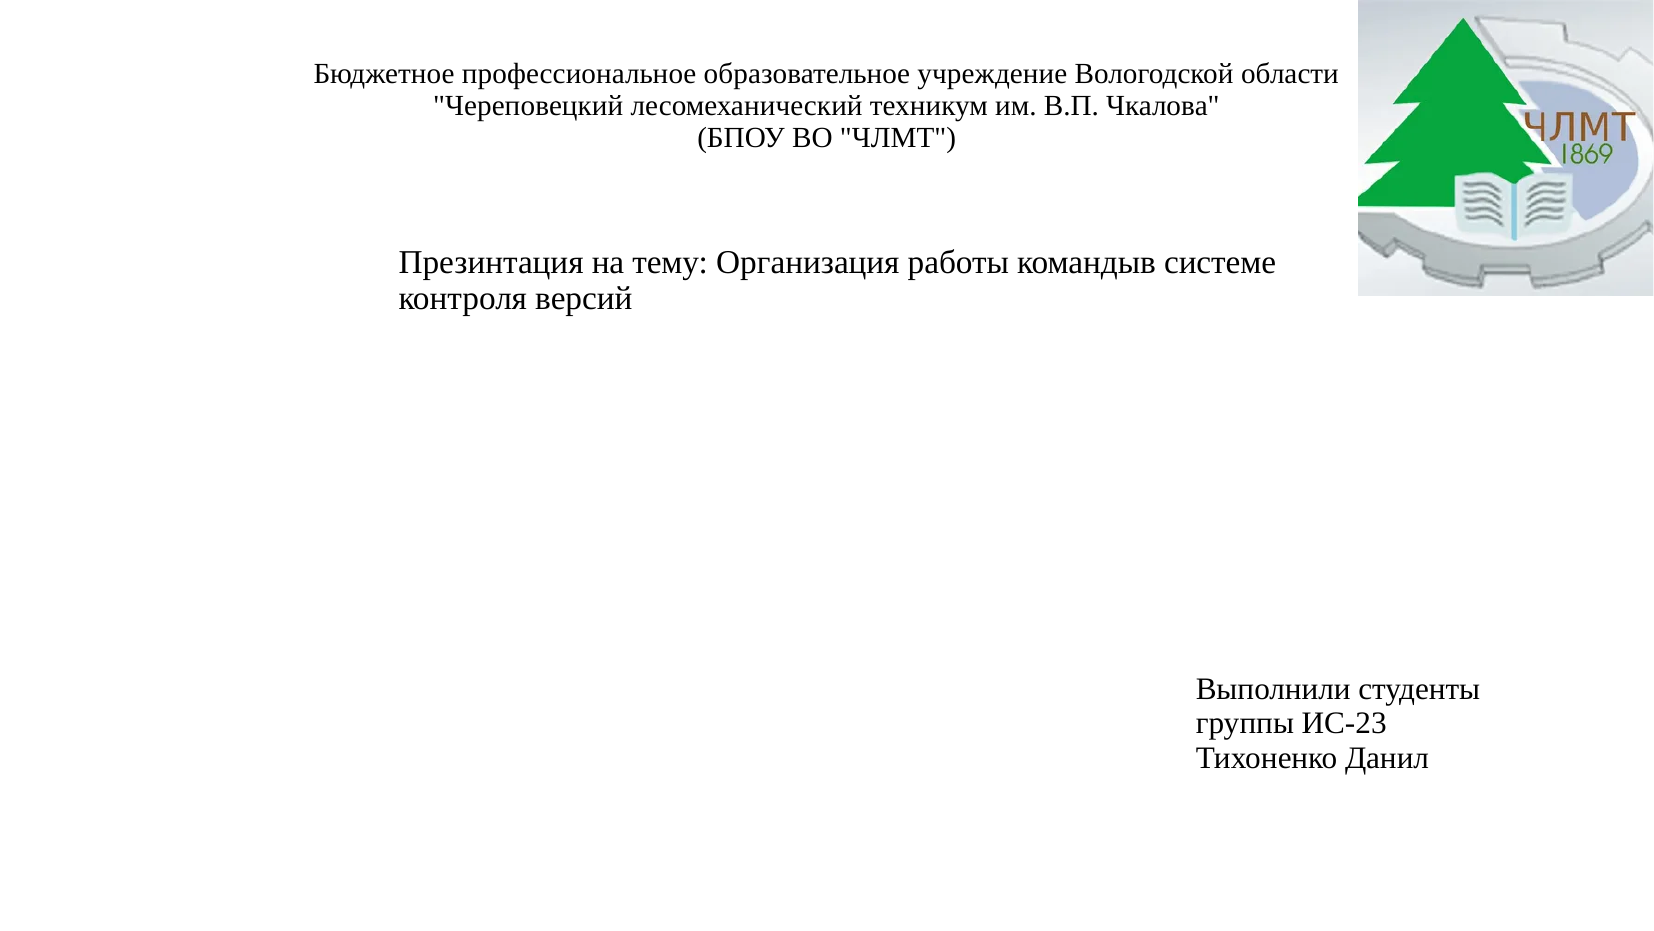

# Бюджетное профессиональное образовательное учреждение Вологодской области
"Череповецкий лесомеханический техникум им. В.П. Чкалова"
(БПОУ ВО "ЧЛМТ")
Презинтация на тему: Организация работы командыв системе
контроля версий
Выполнили студенты
группы ИС-23
Тихоненко Данил